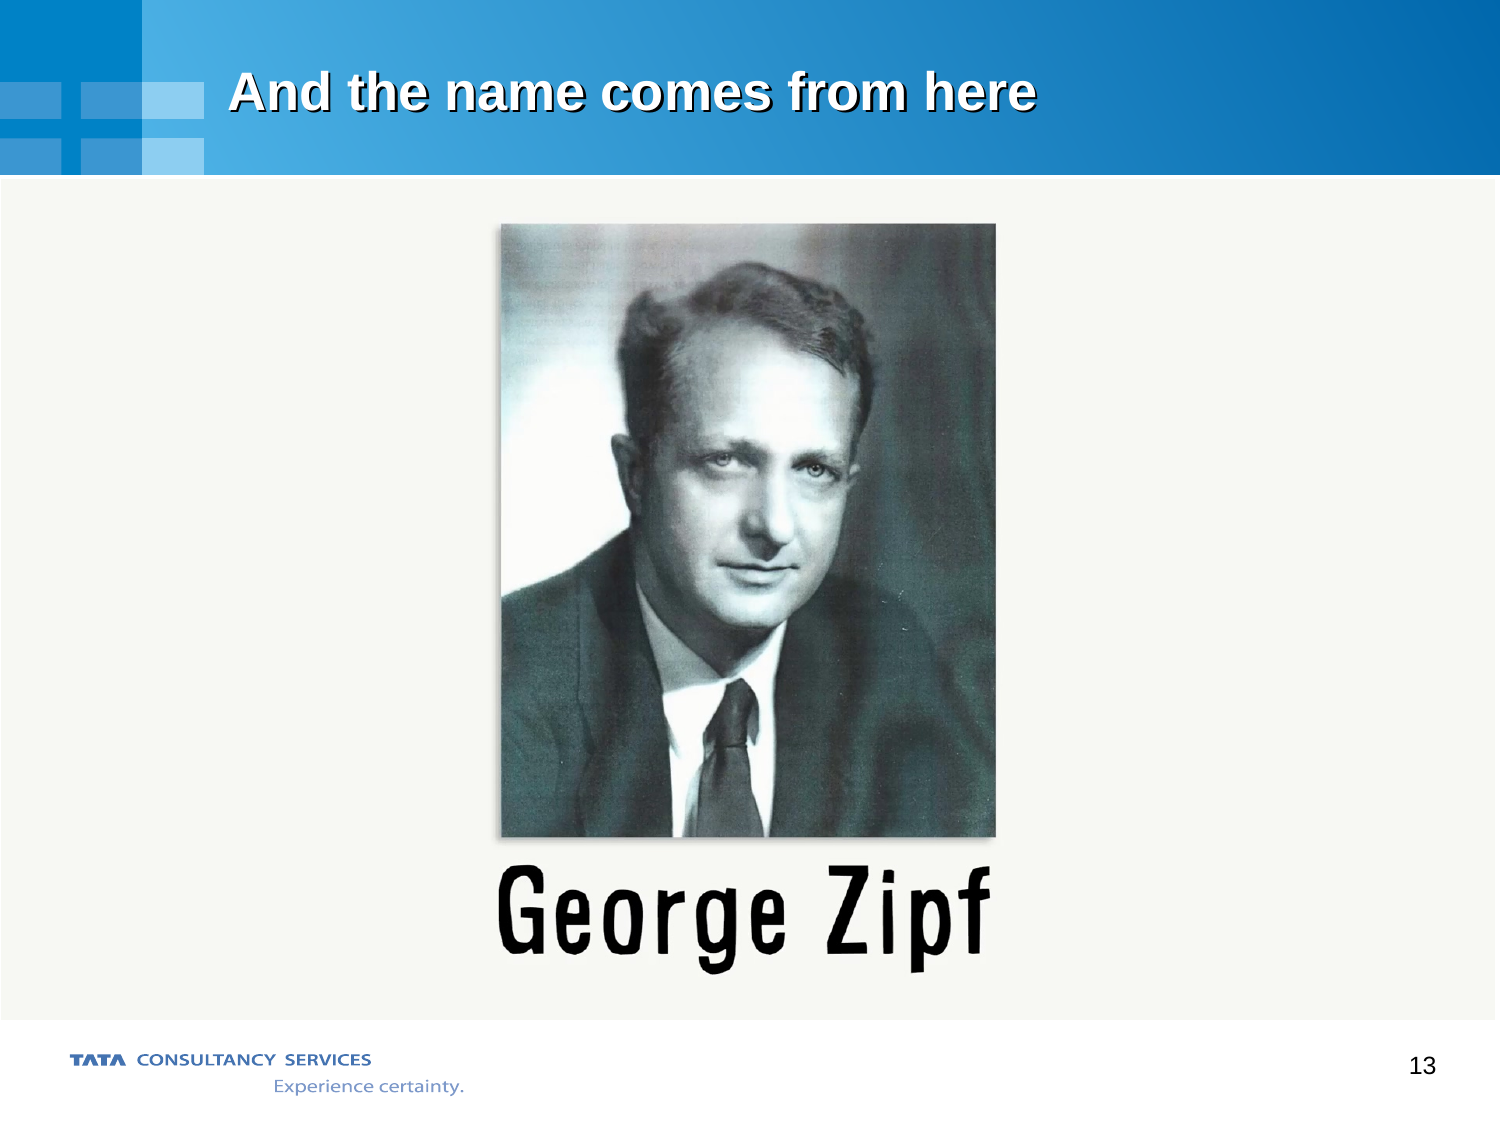

# And the name comes from here